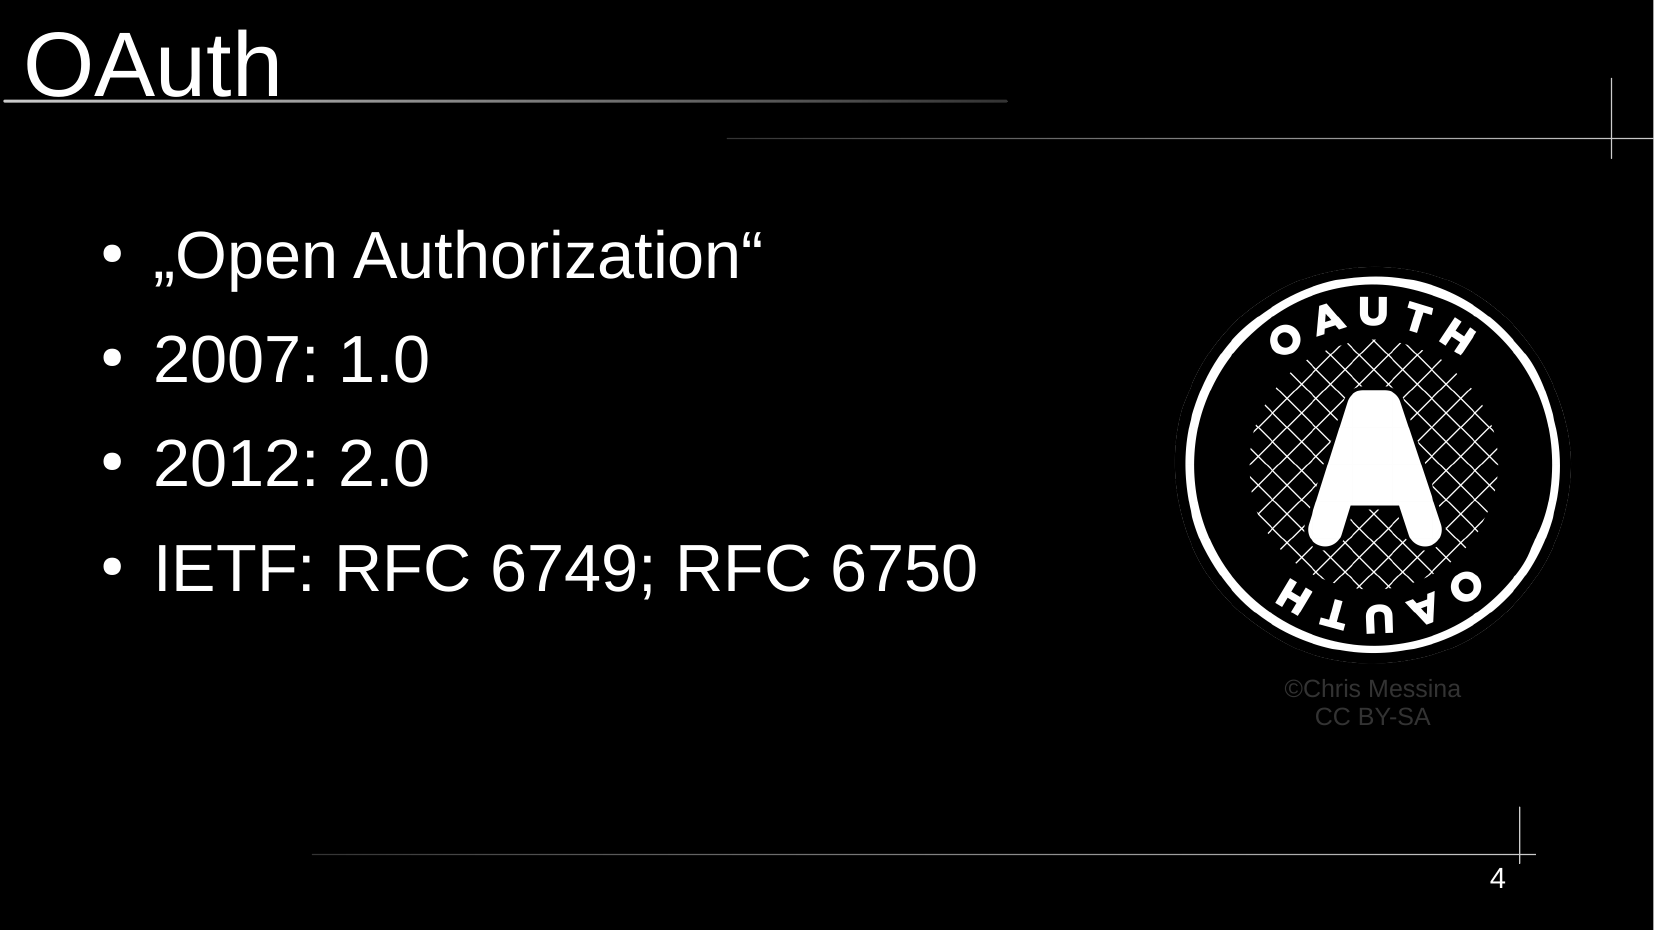

# OAuth
„Open Authorization“
2007: 1.0
2012: 2.0
IETF: RFC 6749; RFC 6750
©️Chris Messina
CC BY-SA
4